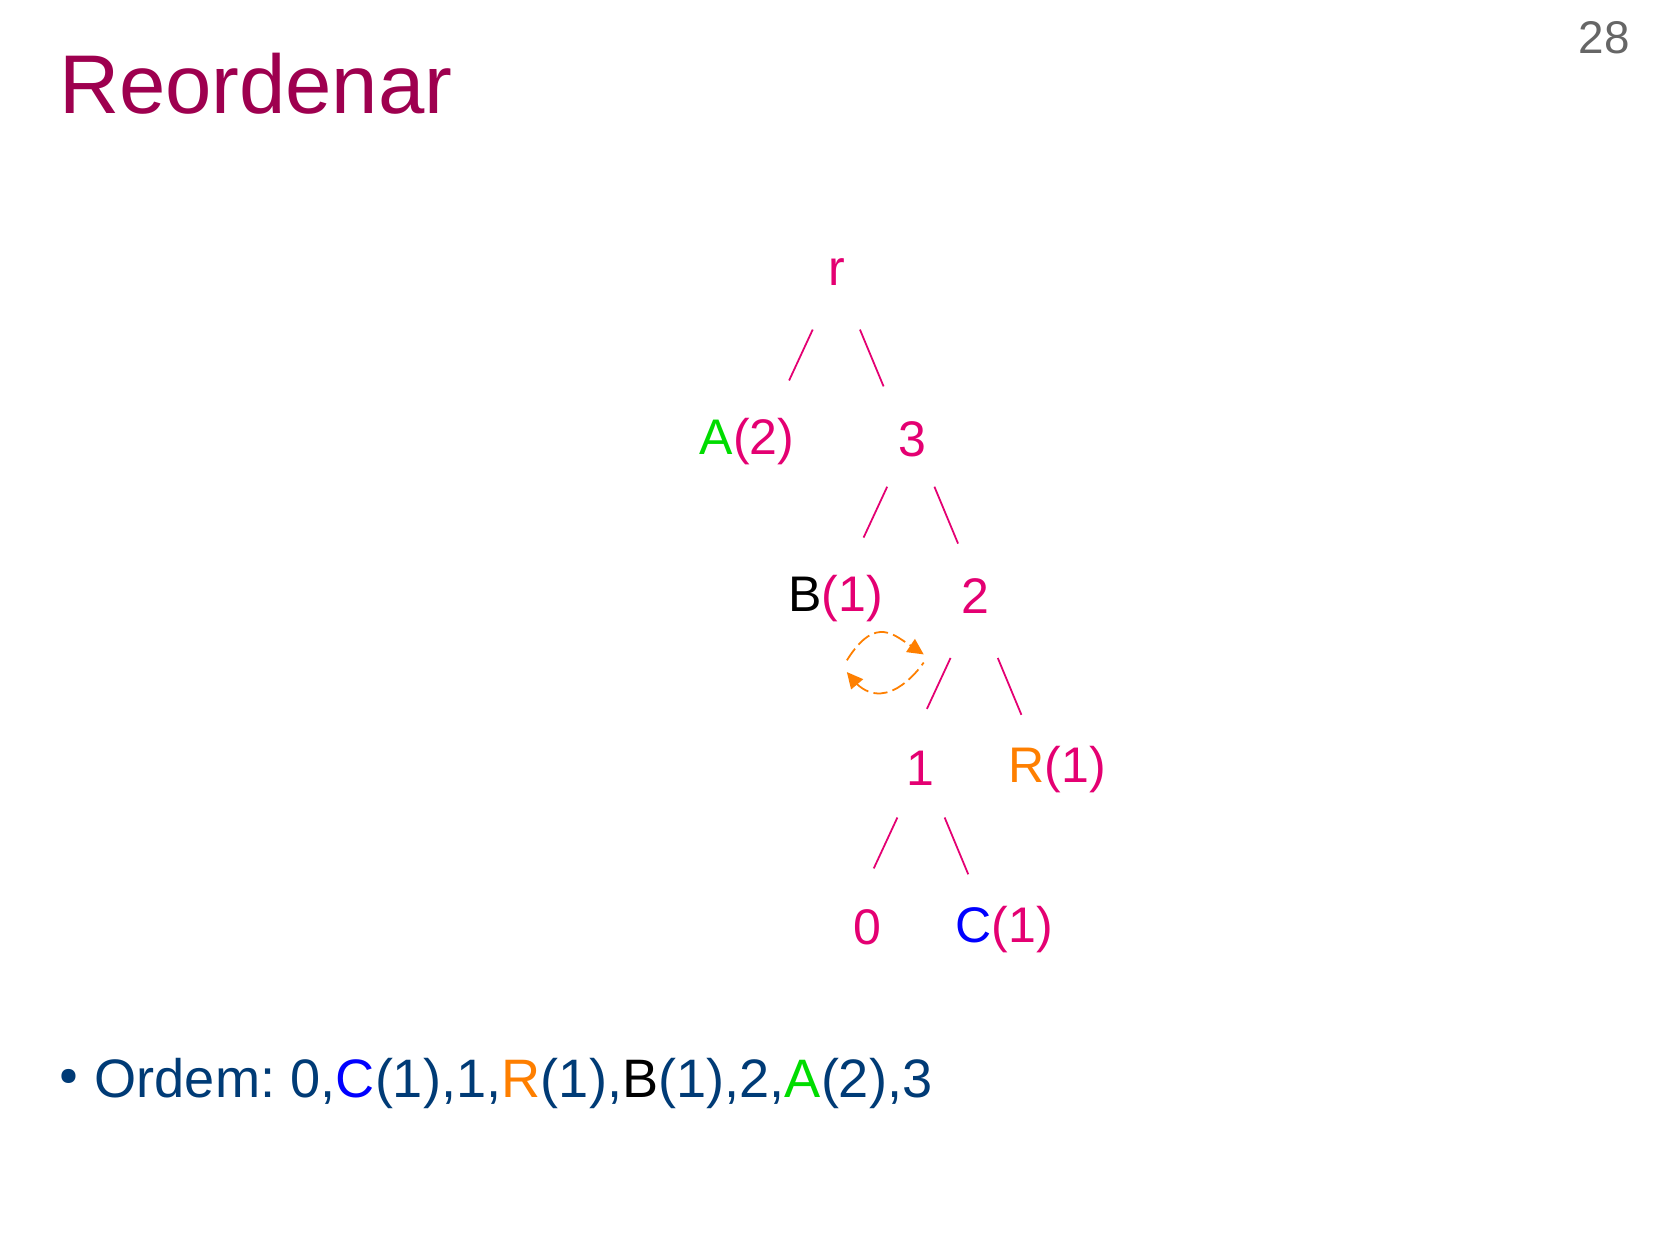

28
Reordenar
r
# Ordem: 0,C(1),1,R(1),B(1),2,A(2),3
A(2)
3
B(1)
2
R(1)
1
C(1)
0